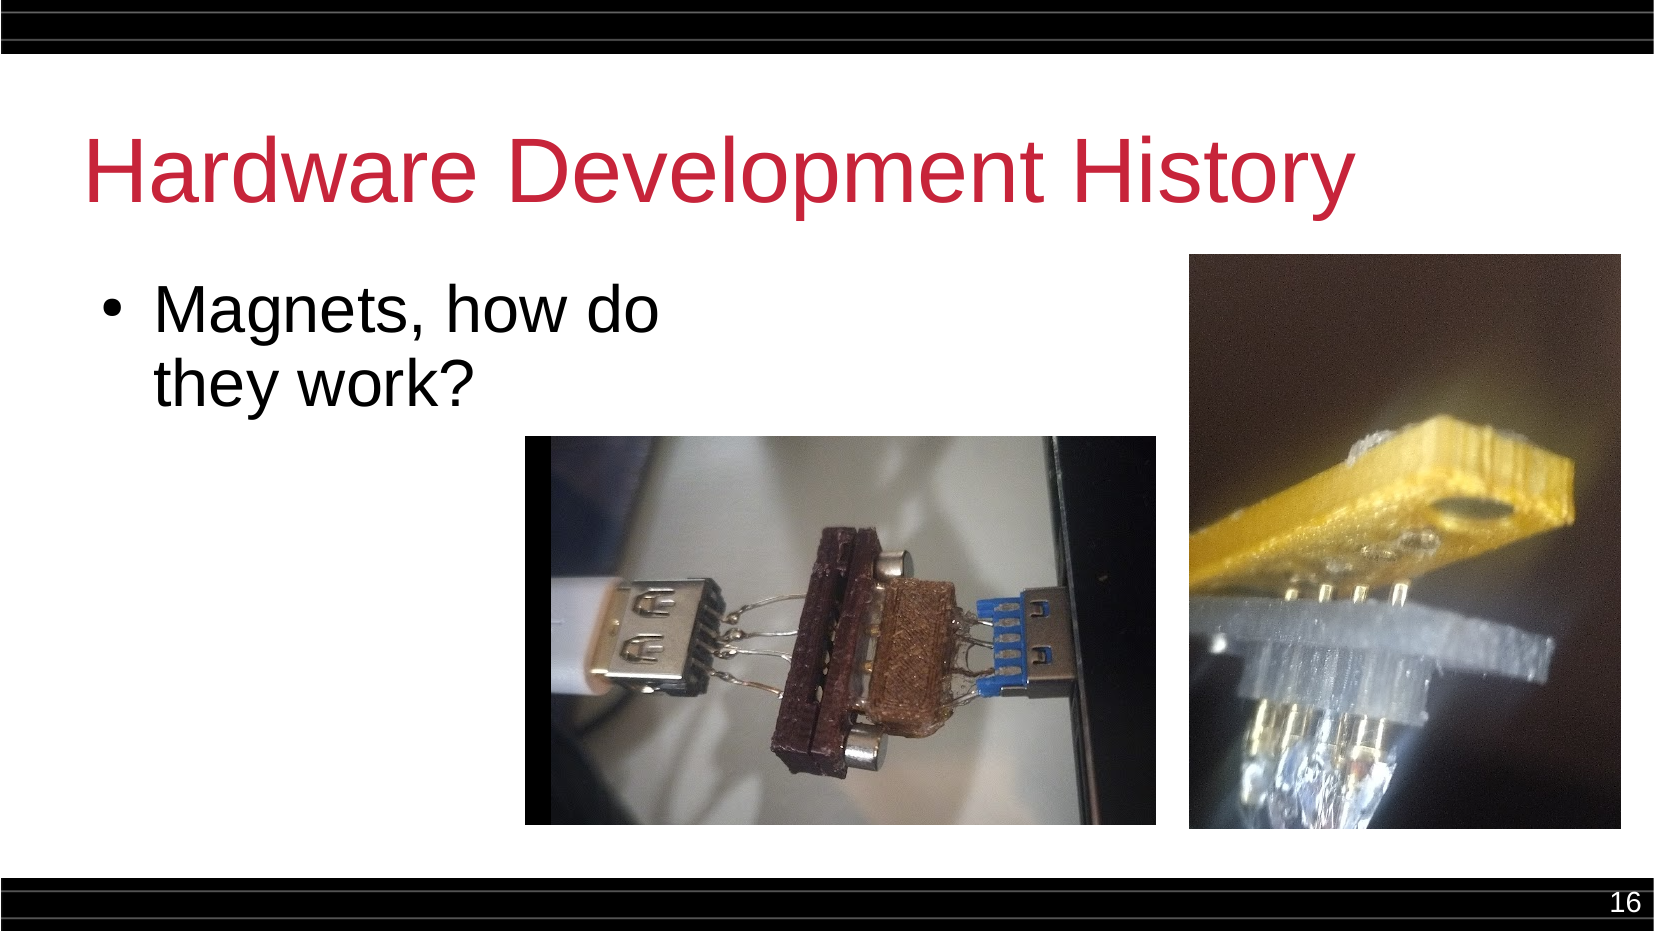

# Hardware Development History
Magnets, how do they work?